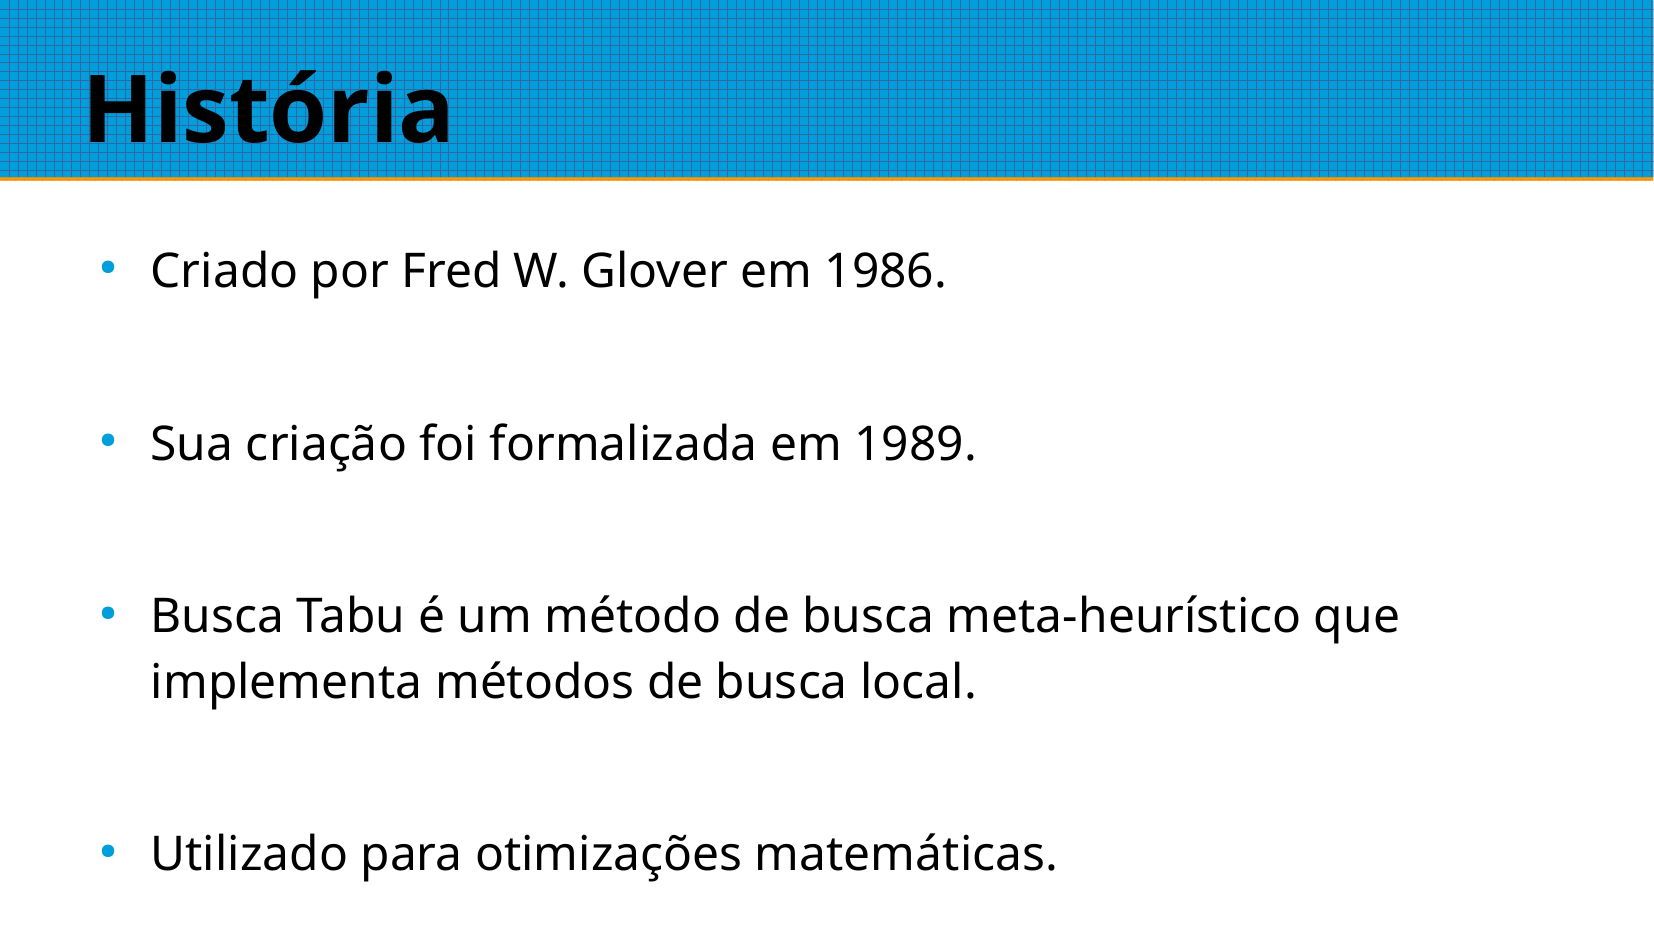

# História
Criado por Fred W. Glover em 1986.
Sua criação foi formalizada em 1989.
Busca Tabu é um método de busca meta-heurístico que implementa métodos de busca local.
Utilizado para otimizações matemáticas.